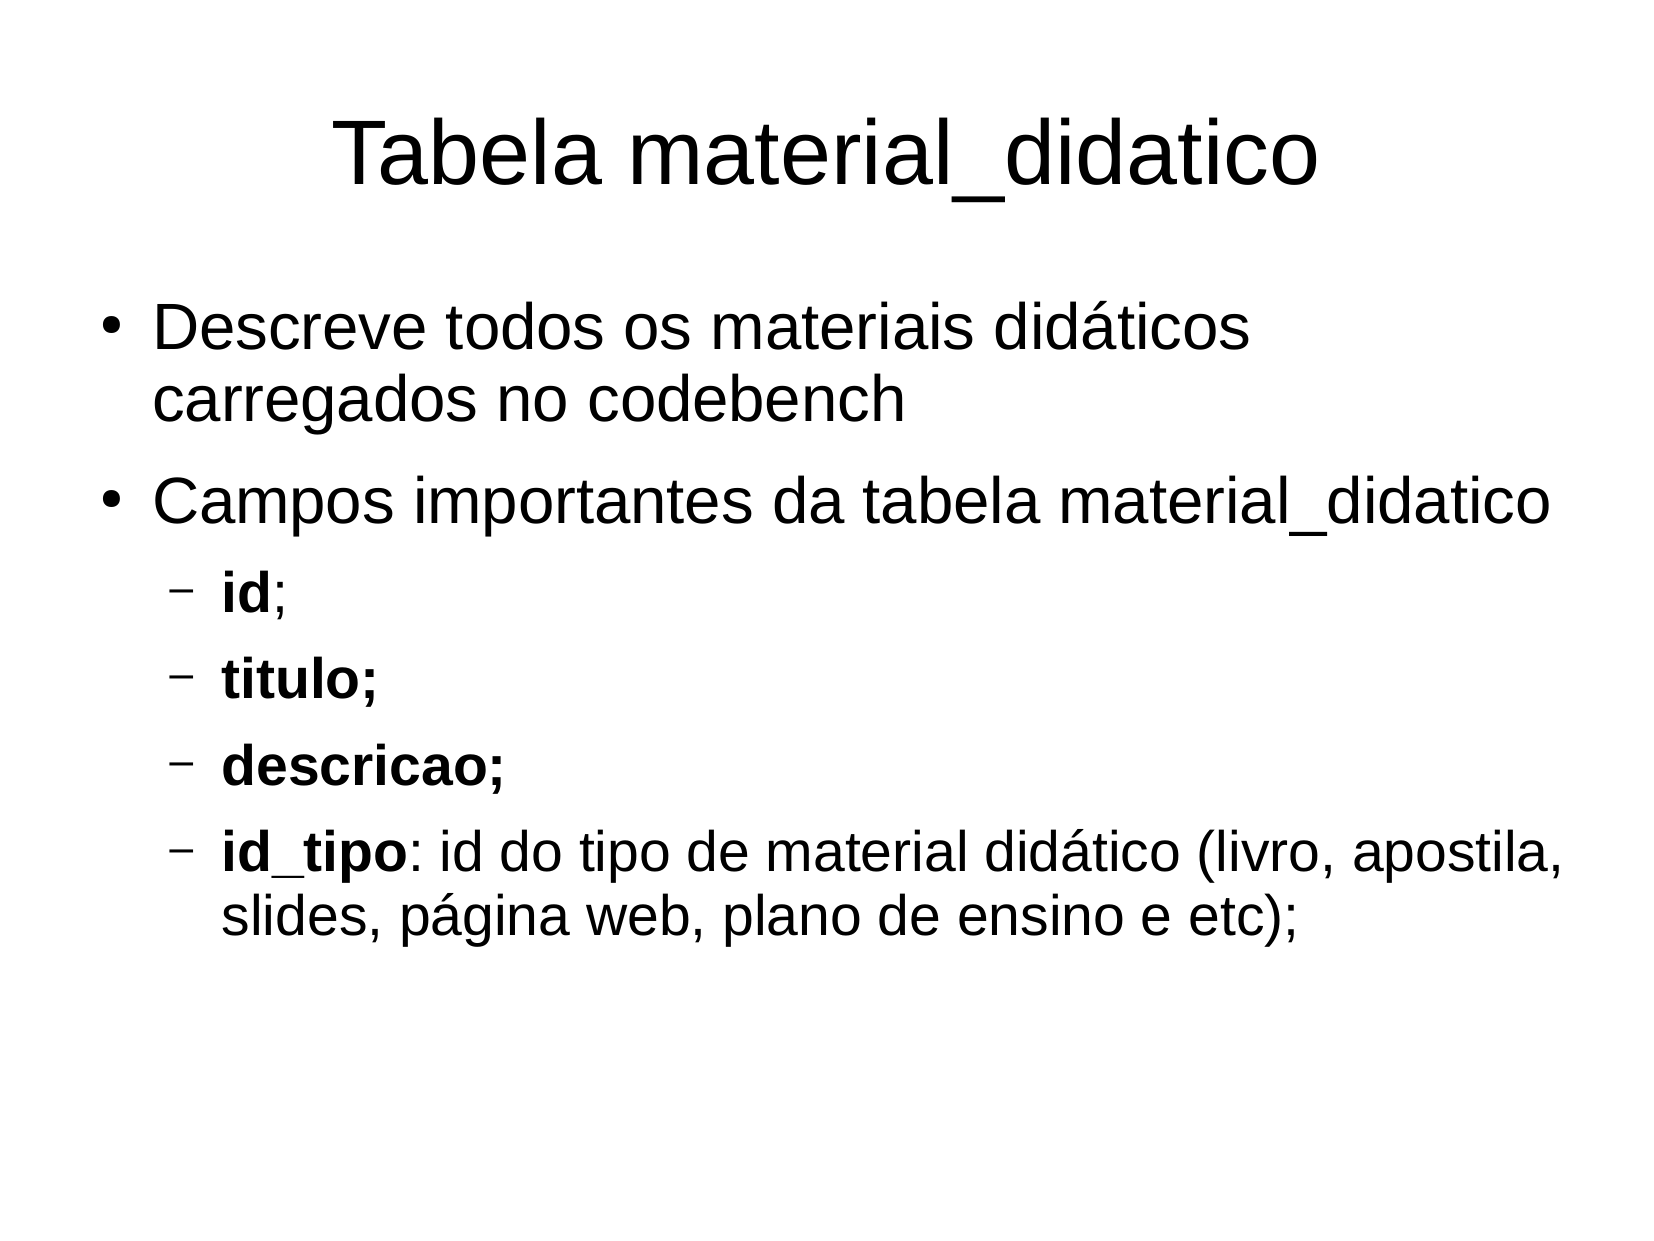

# Tabela material_didatico
Descreve todos os materiais didáticos carregados no codebench
Campos importantes da tabela material_didatico
id;
titulo;
descricao;
id_tipo: id do tipo de material didático (livro, apostila, slides, página web, plano de ensino e etc);